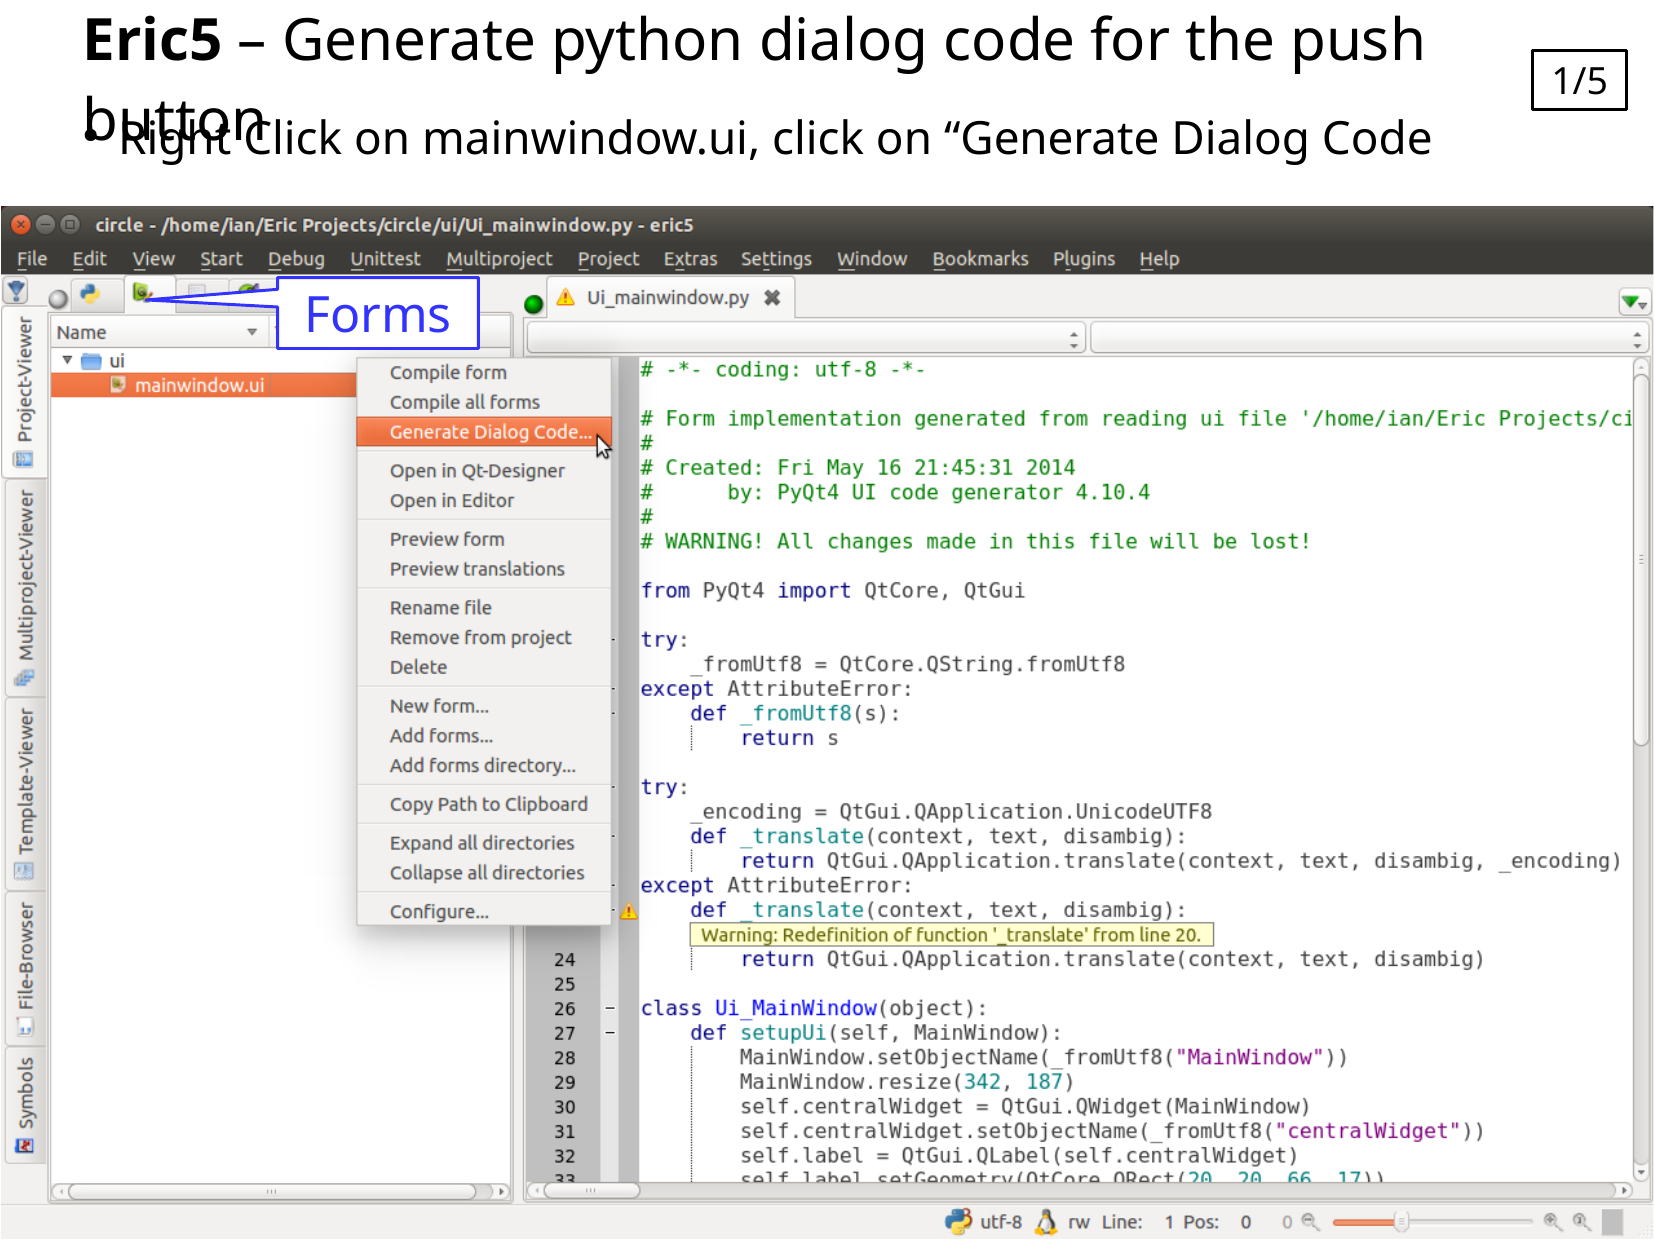

# Eric5 – Generate python dialog code for the push button
1/5
Right Click on mainwindow.ui, click on “Generate Dialog Code
Forms
36